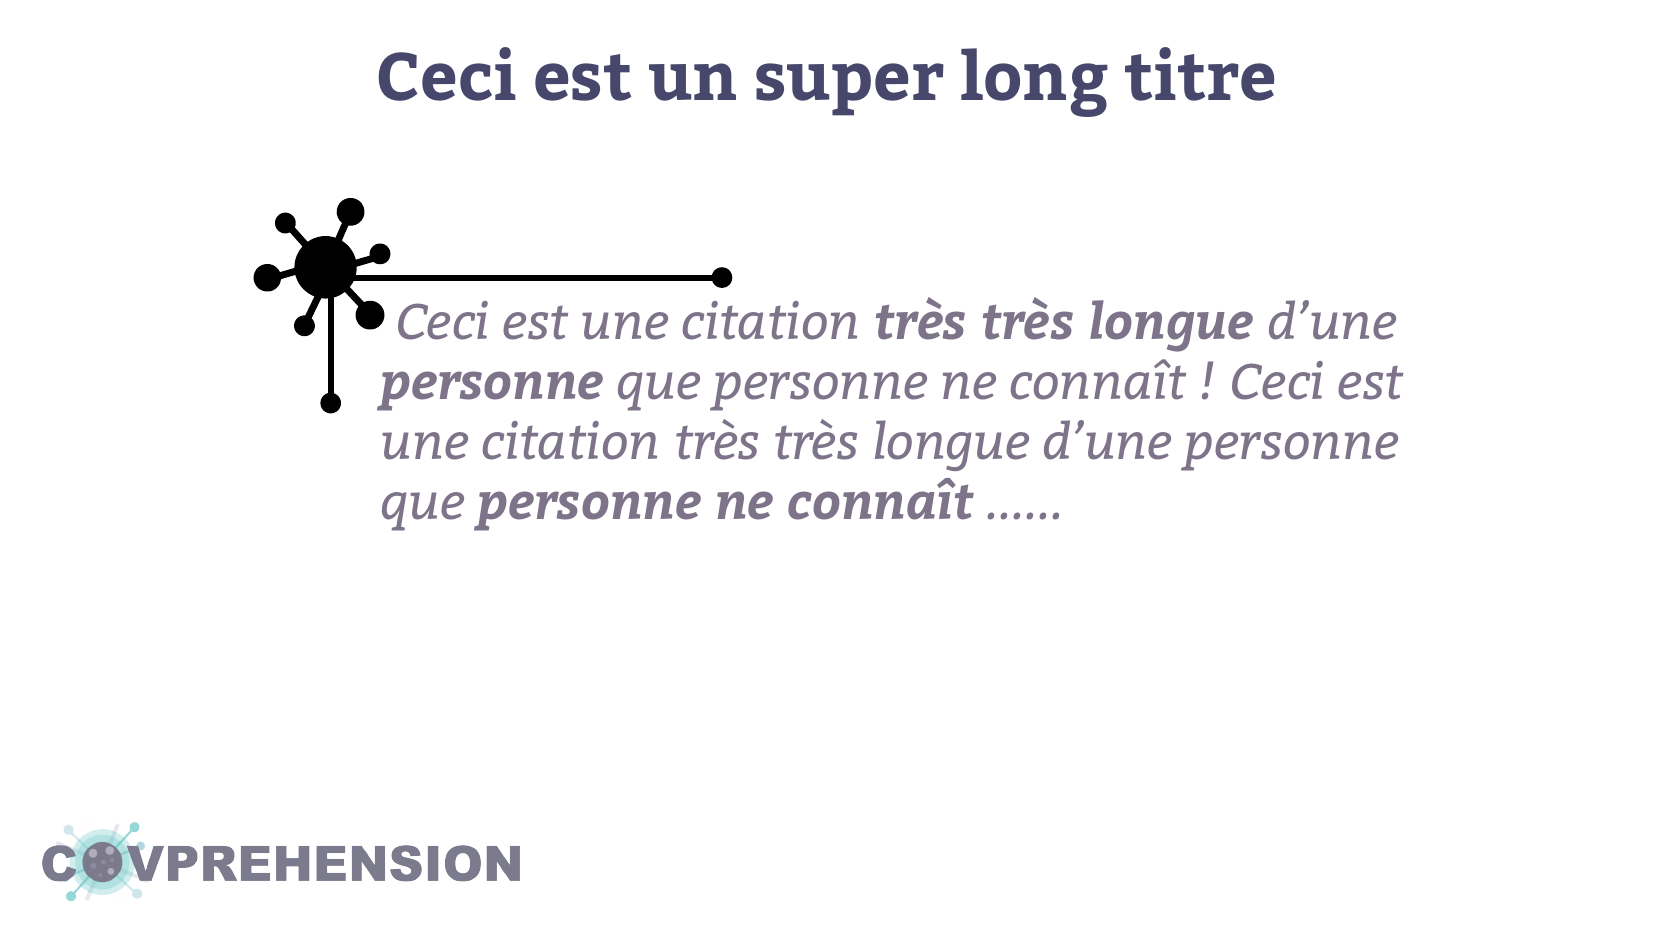

# Ceci est un super long titre
 Ceci est une citation très très longue d’une personne que personne ne connaît ! Ceci est une citation très très longue d’une personne que personne ne connaît ......